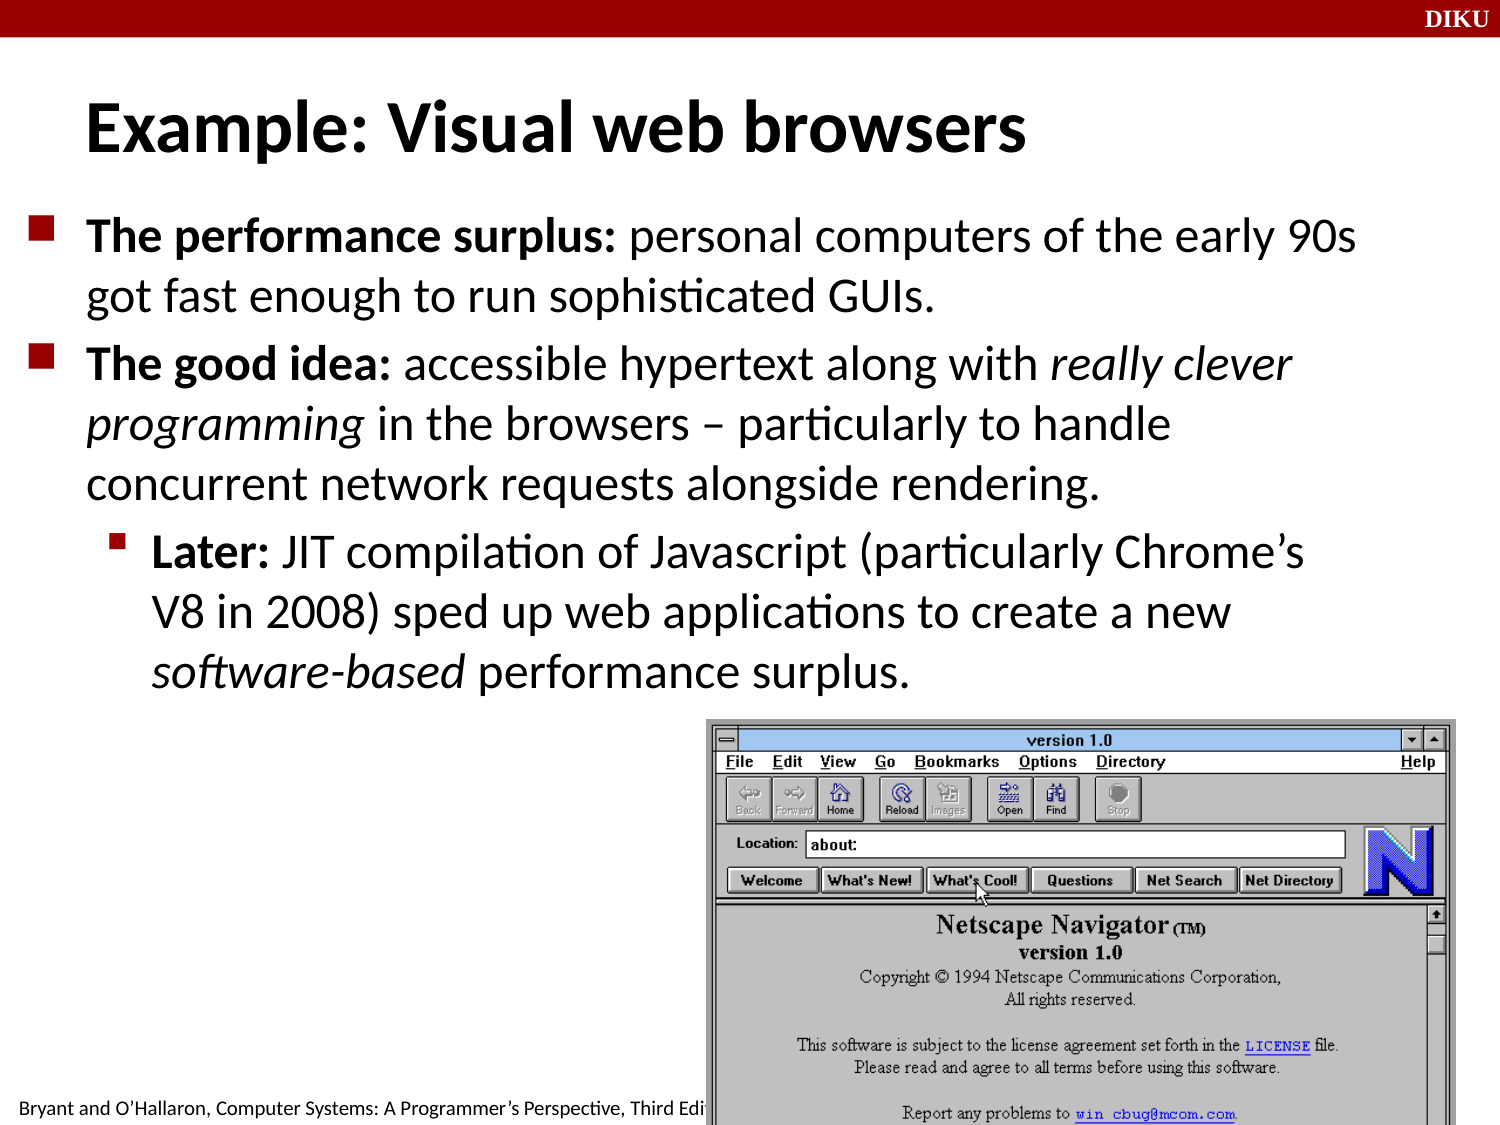

Example: Visual web browsers
The performance surplus: personal computers of the early 90s got fast enough to run sophisticated GUIs.
The good idea: accessible hypertext along with really clever programming in the browsers – particularly to handle concurrent network requests alongside rendering.
Later: JIT compilation of Javascript (particularly Chrome’s V8 in 2008) sped up web applications to create a new software-based performance surplus.